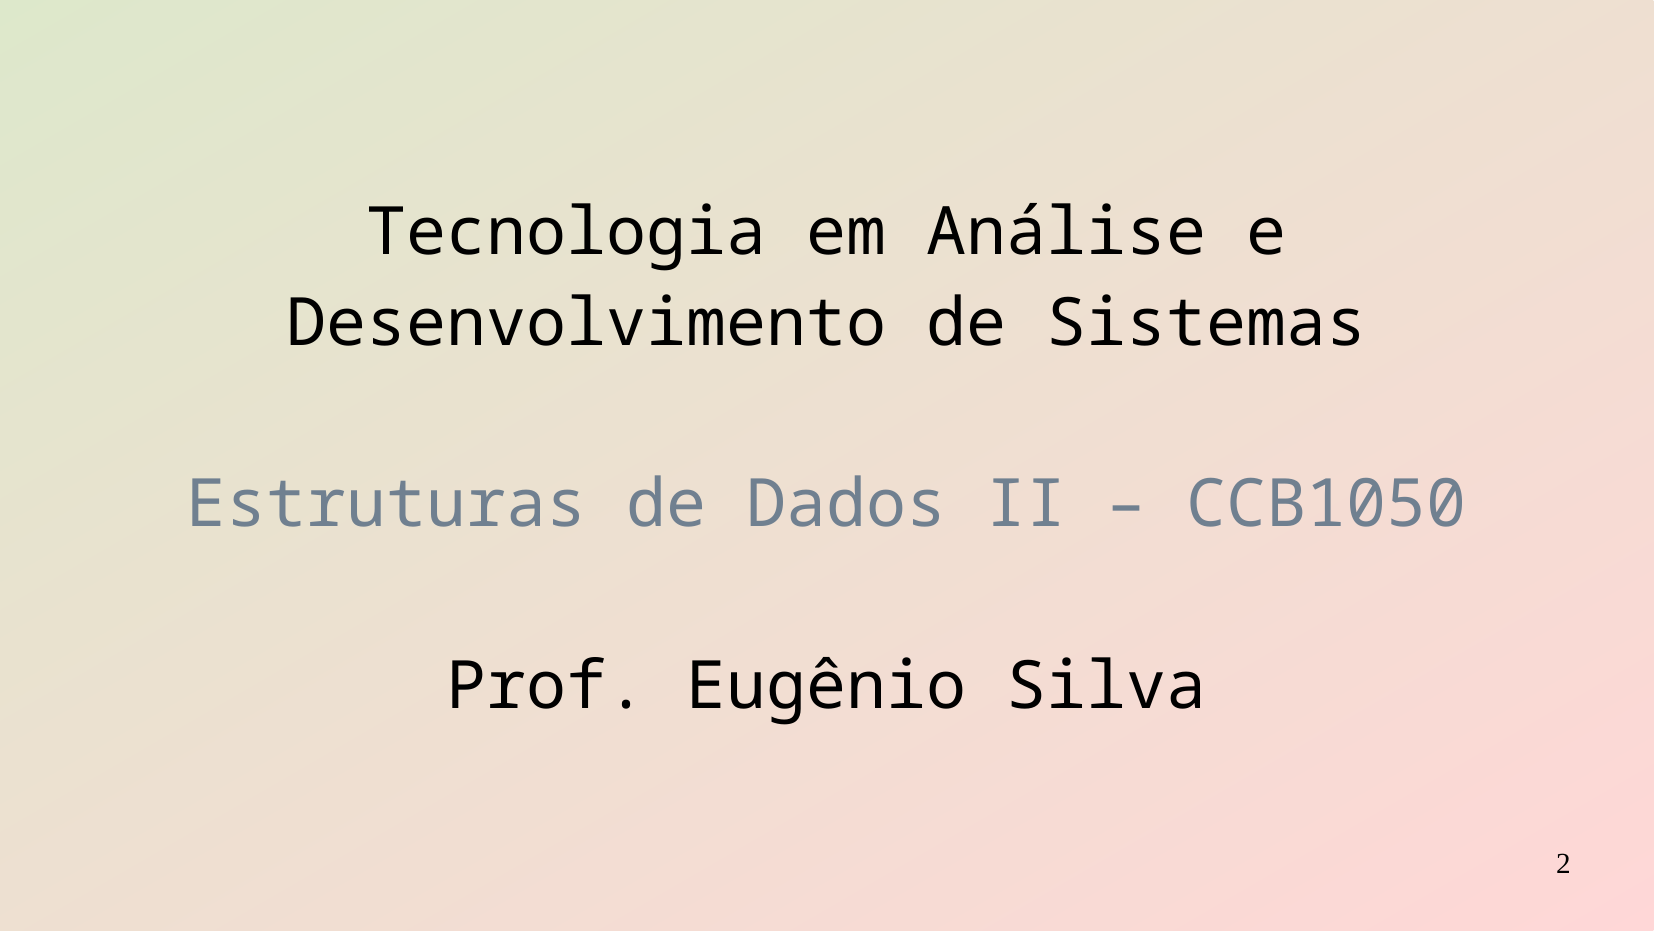

# Tecnologia em Análise e
Desenvolvimento de Sistemas
Estruturas de Dados II – CCB1050
Prof. Eugênio Silva
2